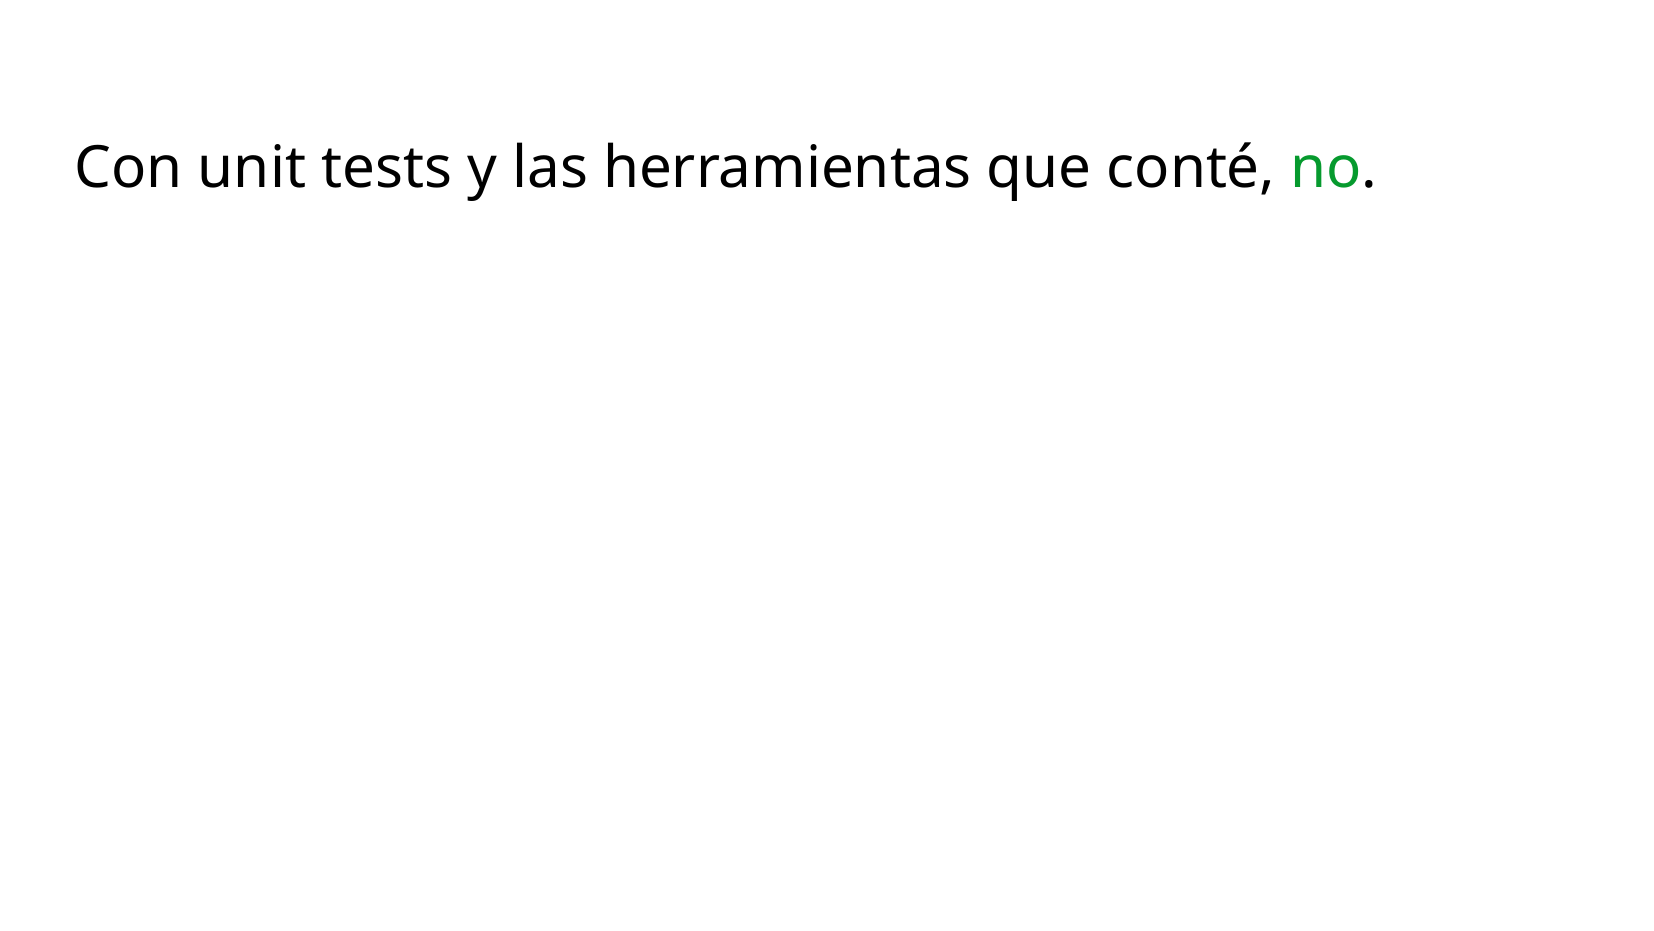

Con unit tests y las herramientas que conté, no.